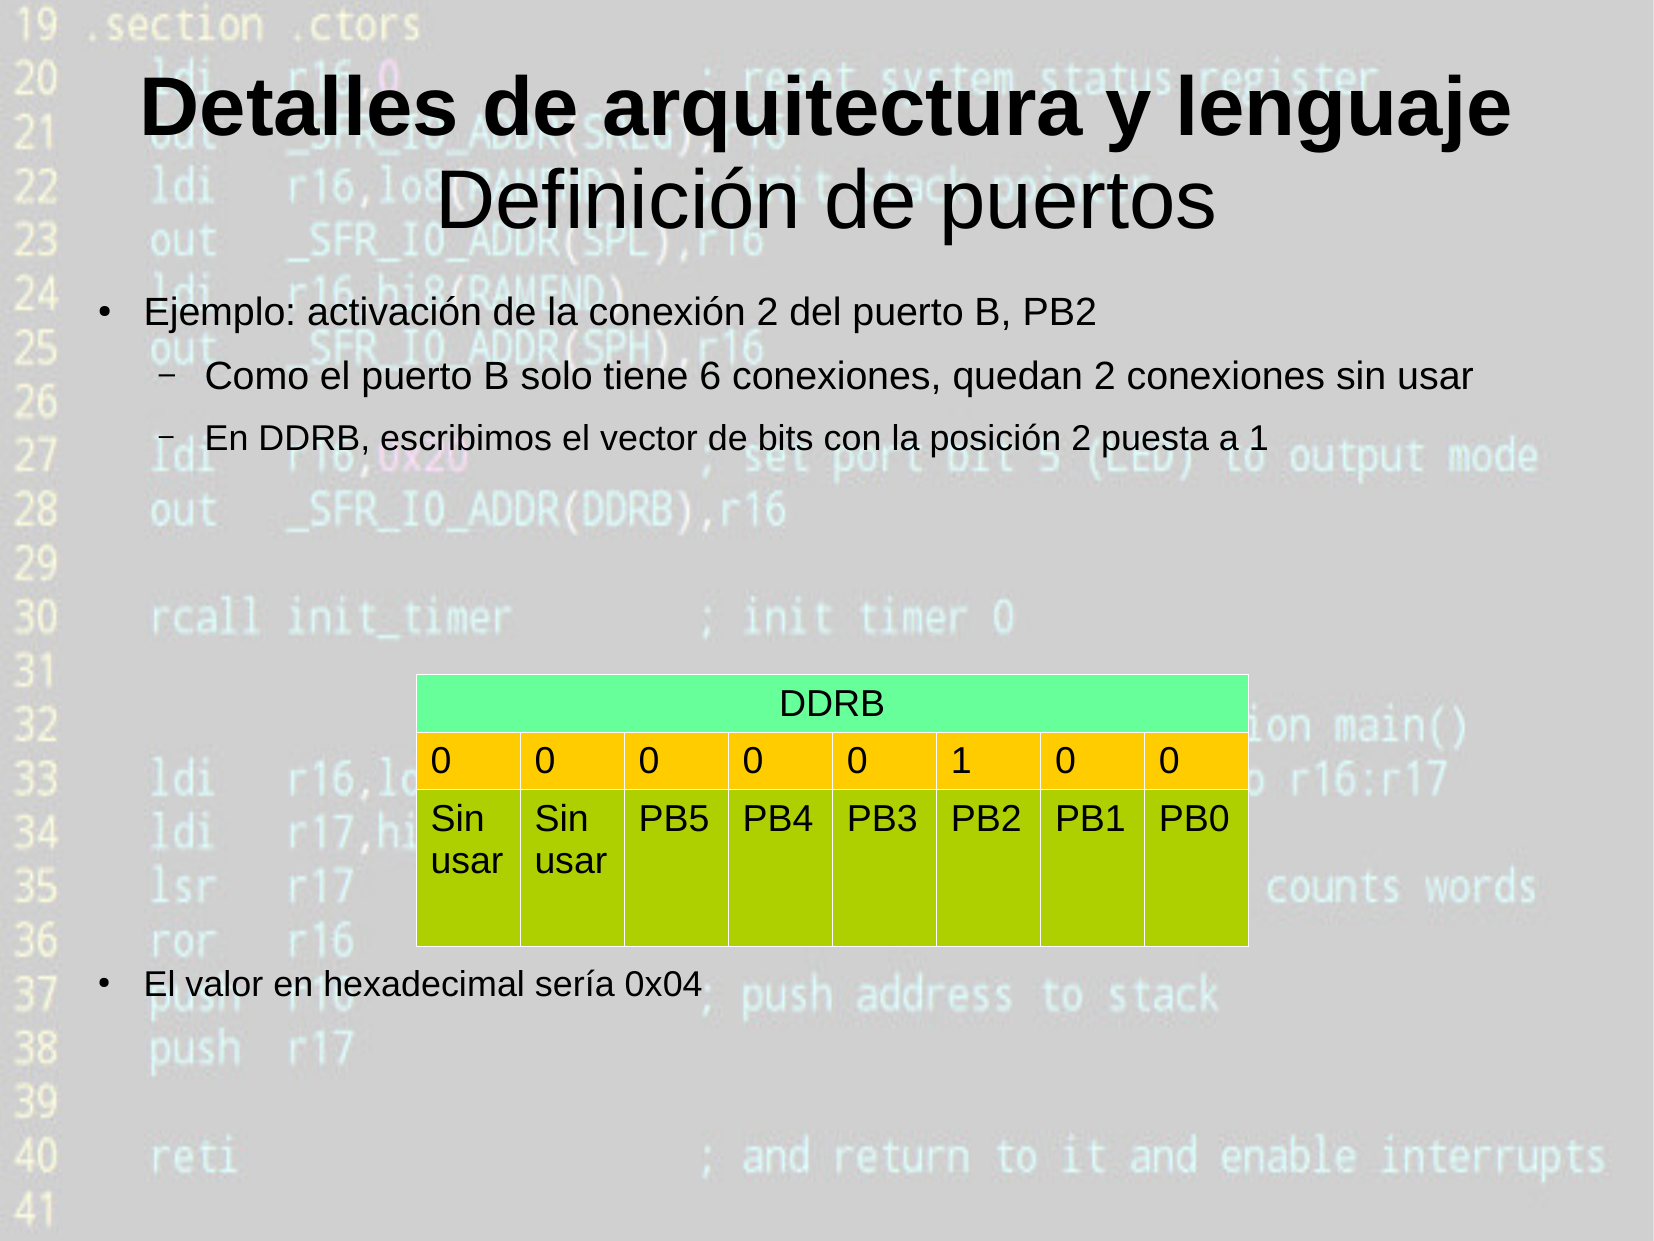

# Detalles de arquitectura y lenguaje Definición de puertos
Ejemplo: activación de la conexión 2 del puerto B, PB2
Como el puerto B solo tiene 6 conexiones, quedan 2 conexiones sin usar
En DDRB, escribimos el vector de bits con la posición 2 puesta a 1
El valor en hexadecimal sería 0x04
| DDRB | | | | | | | |
| --- | --- | --- | --- | --- | --- | --- | --- |
| 0 | 0 | 0 | 0 | 0 | 1 | 0 | 0 |
| Sin usar | Sin usar | PB5 | PB4 | PB3 | PB2 | PB1 | PB0 |